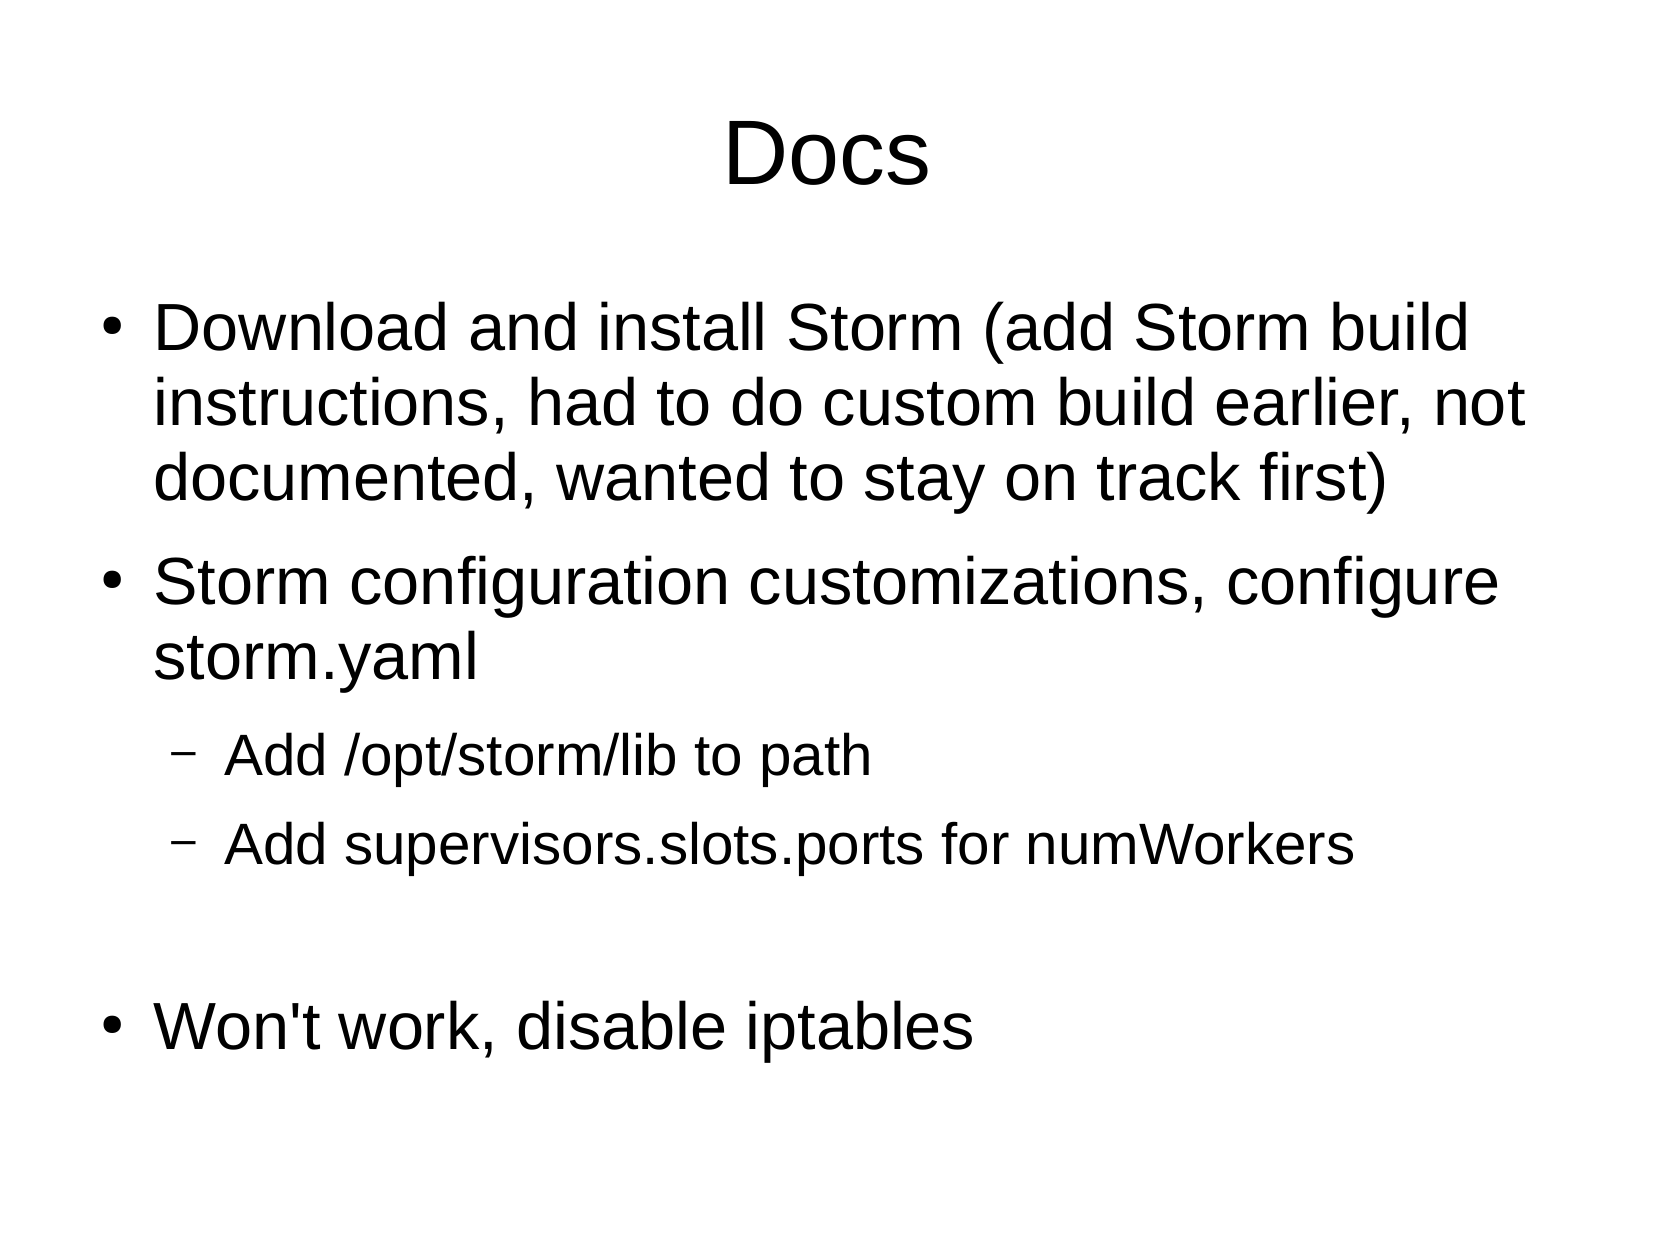

# Docs
Download and install Storm (add Storm build instructions, had to do custom build earlier, not documented, wanted to stay on track first)
Storm configuration customizations, configure storm.yaml
Add /opt/storm/lib to path
Add supervisors.slots.ports for numWorkers
Won't work, disable iptables